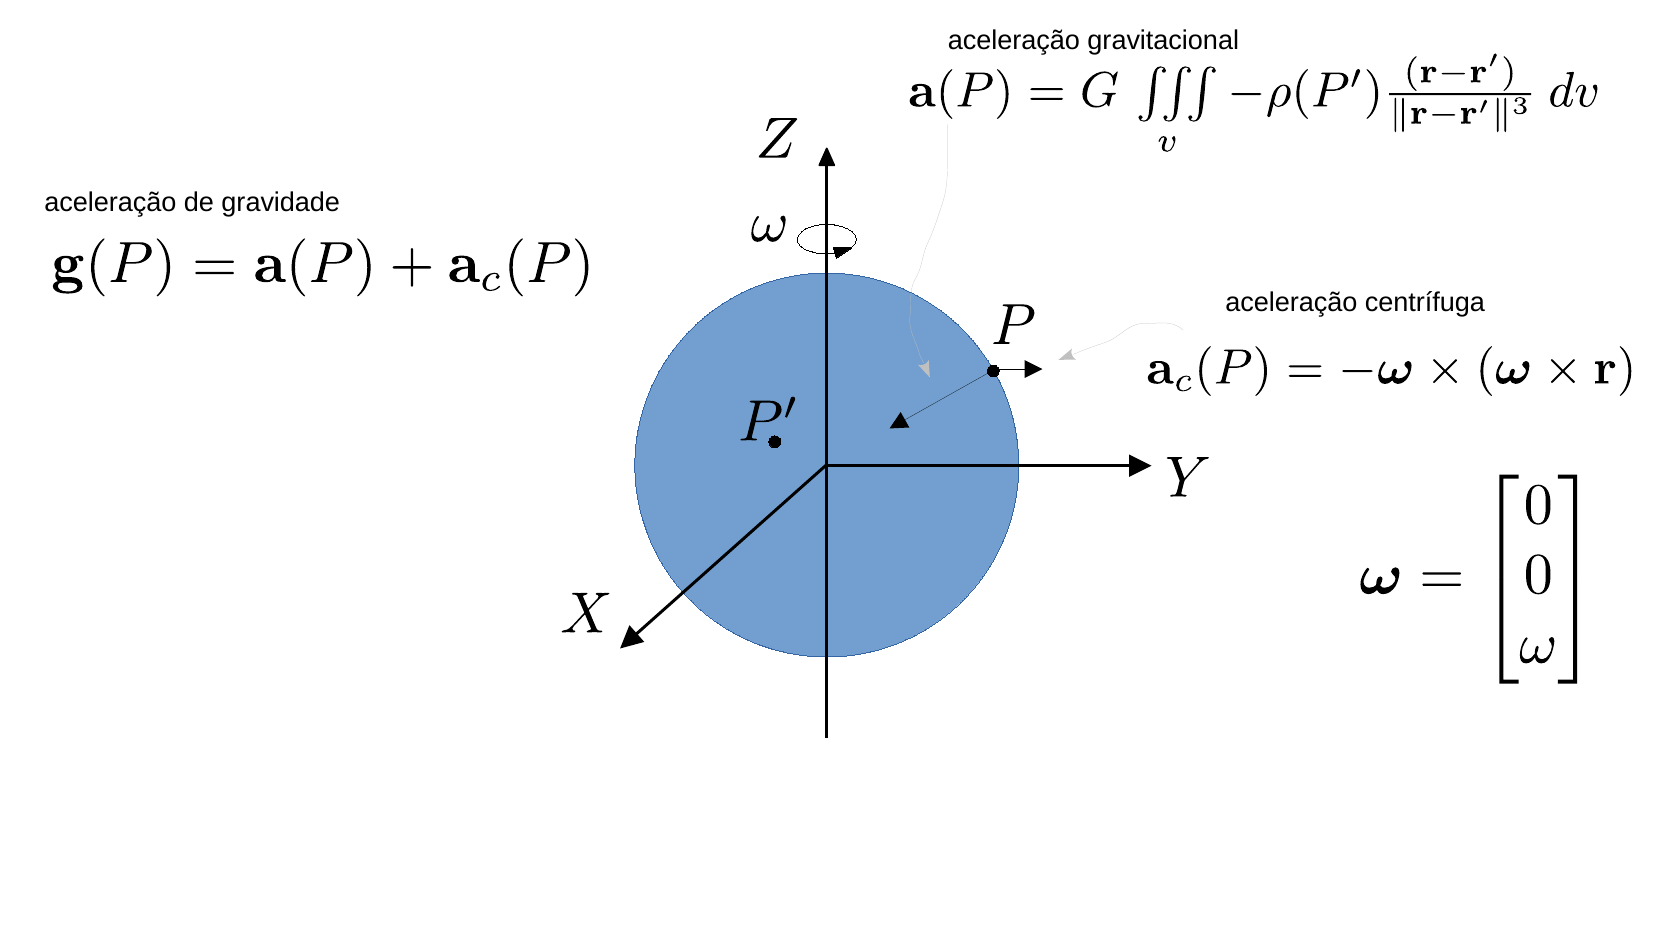

aceleração gravitacional
aceleração de gravidade
aceleração centrífuga